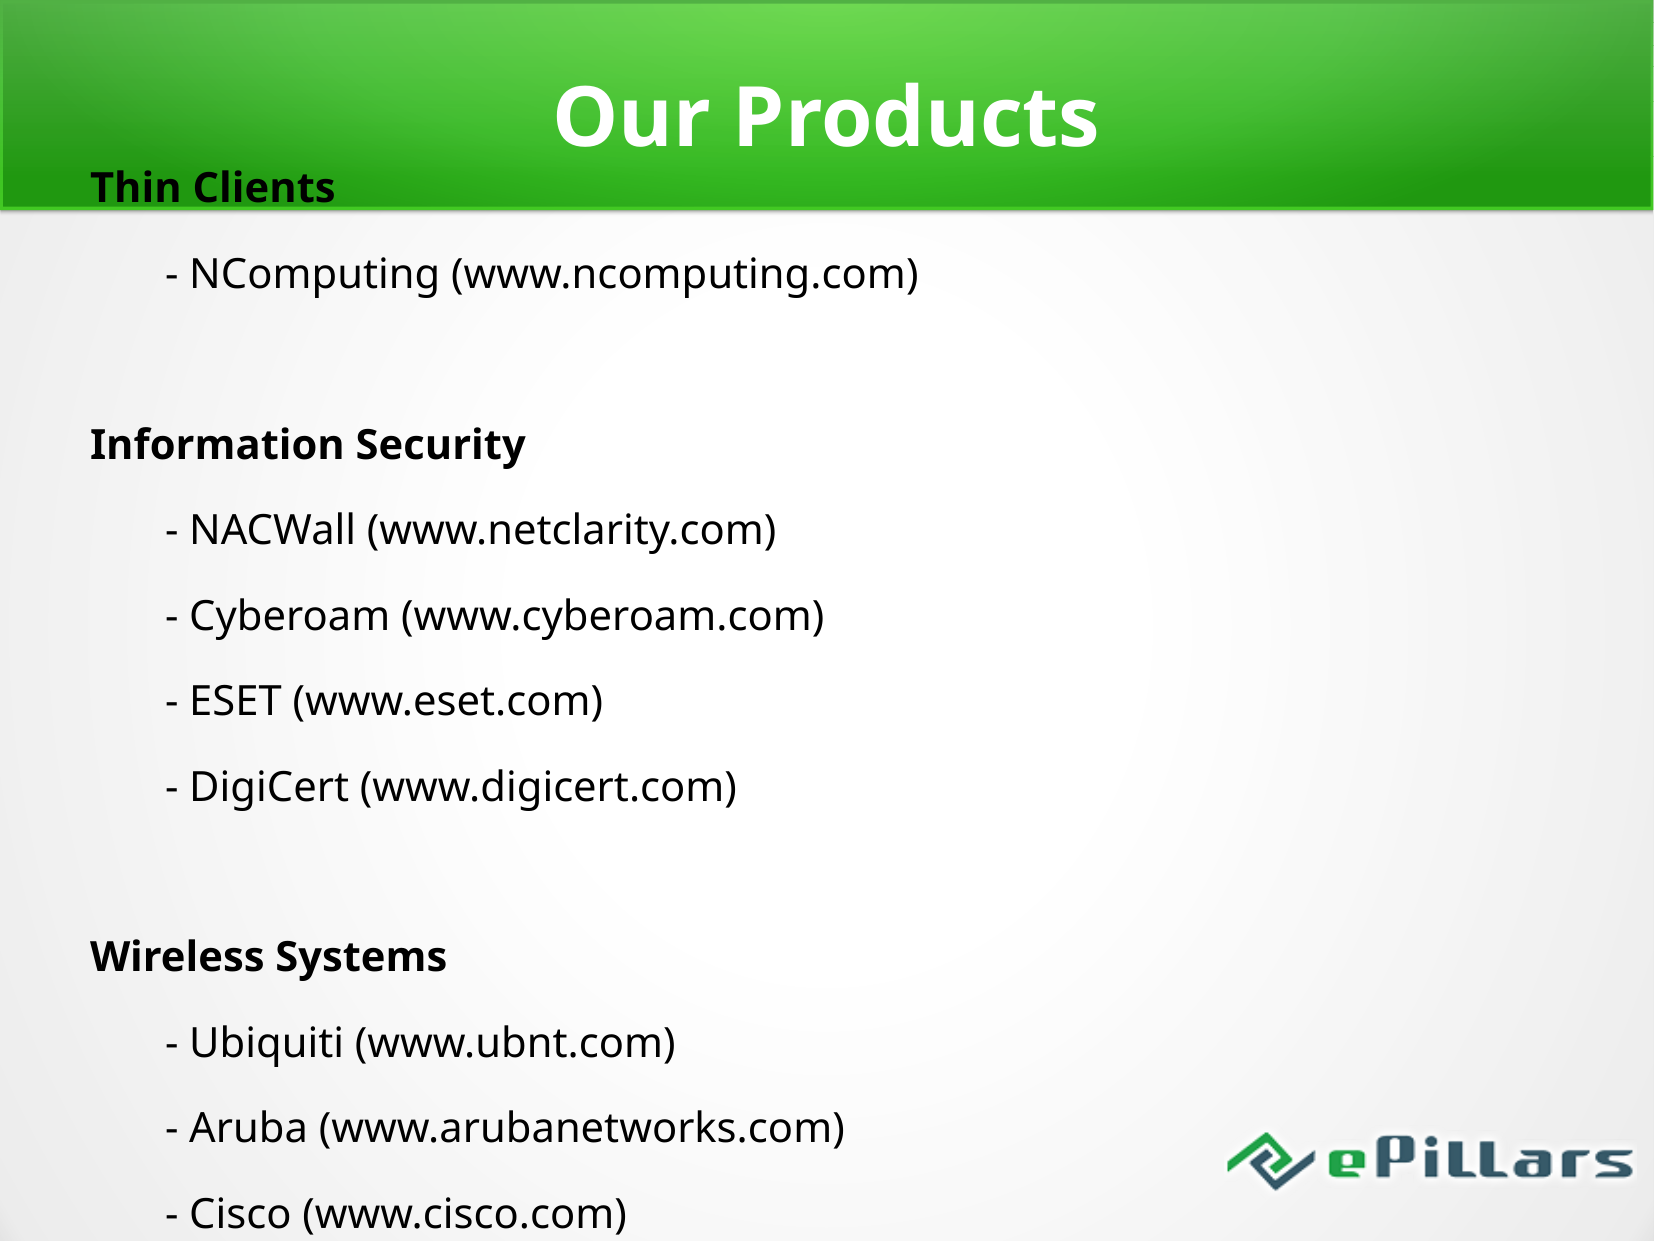

# Our Products
Thin Clients
	- NComputing (www.ncomputing.com)
Information Security
	- NACWall (www.netclarity.com)
	- Cyberoam (www.cyberoam.com)
	- ESET (www.eset.com)
	- DigiCert (www.digicert.com)
Wireless Systems
	- Ubiquiti (www.ubnt.com)
	- Aruba (www.arubanetworks.com)
	- Cisco (www.cisco.com)